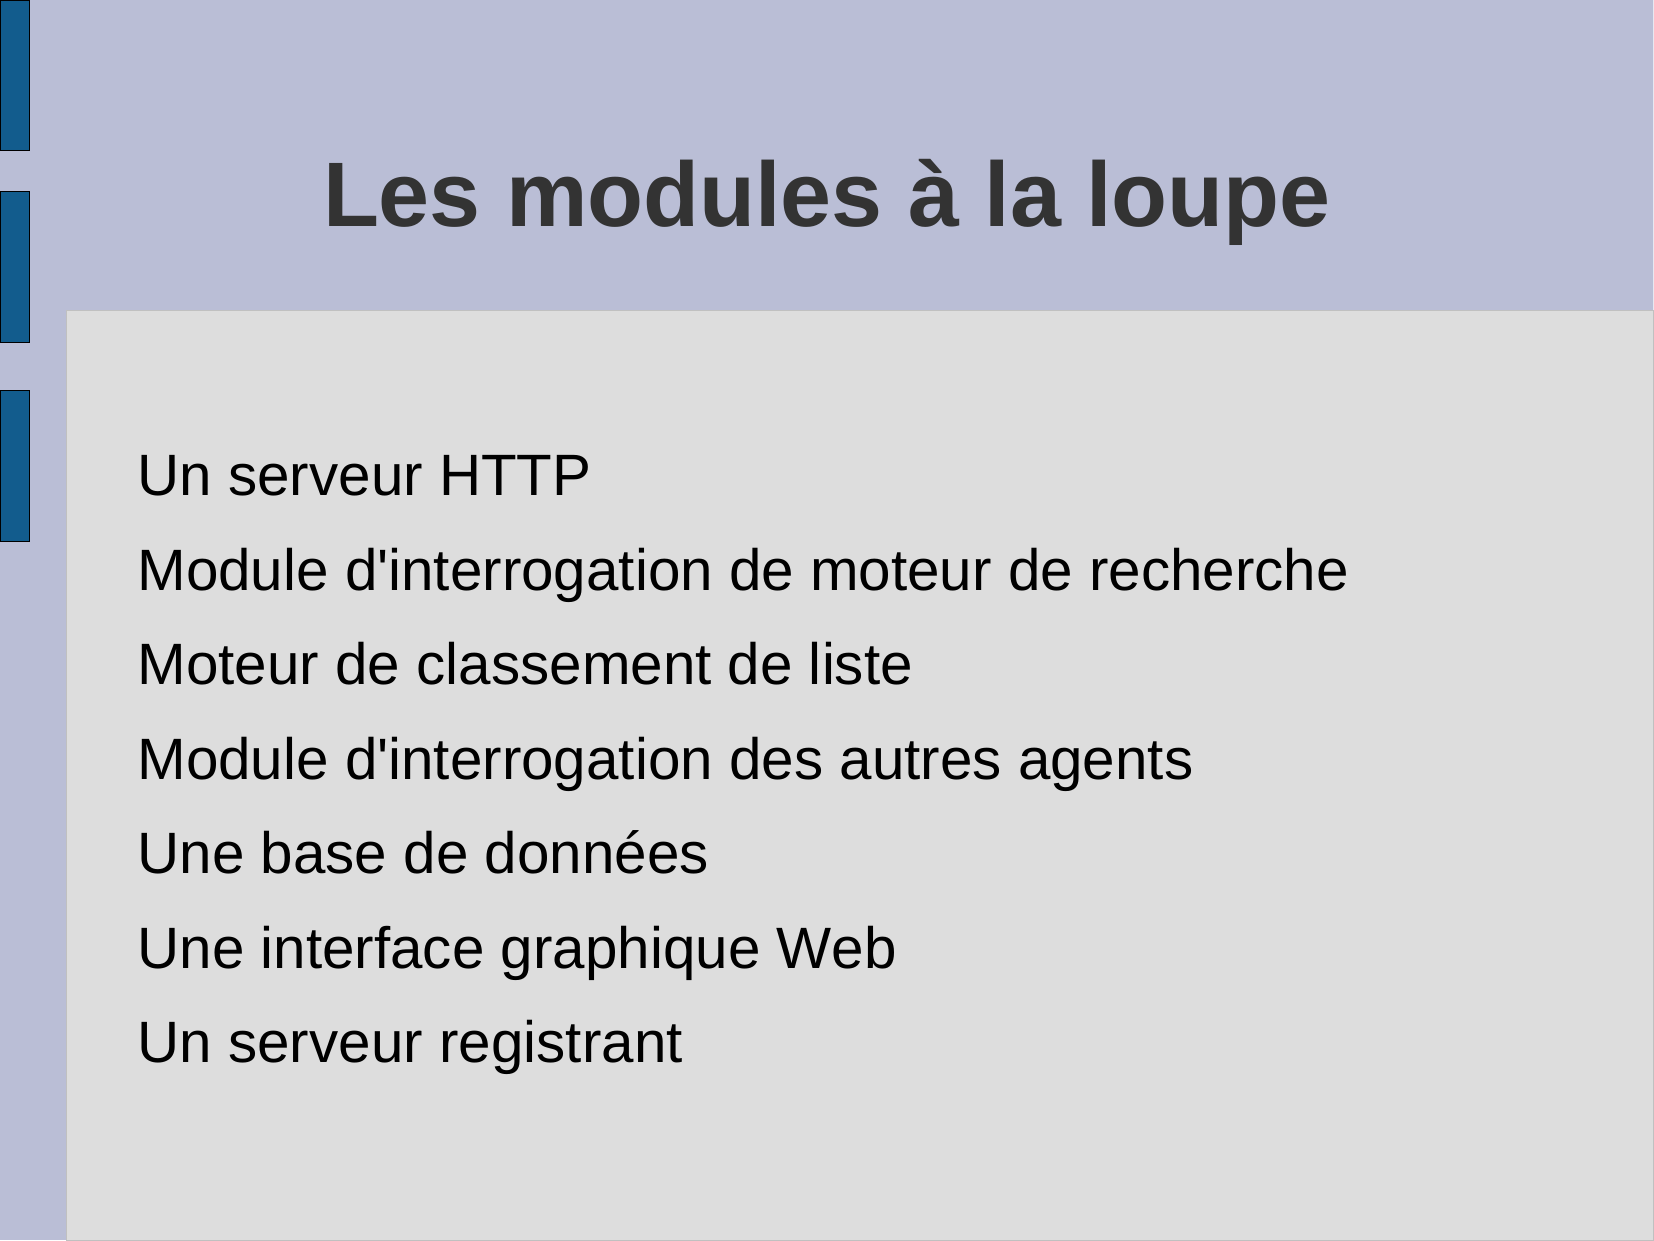

# Les modules à la loupe
 Un serveur HTTP
 Module d'interrogation de moteur de recherche
 Moteur de classement de liste
 Module d'interrogation des autres agents
 Une base de données
 Une interface graphique Web
 Un serveur registrant